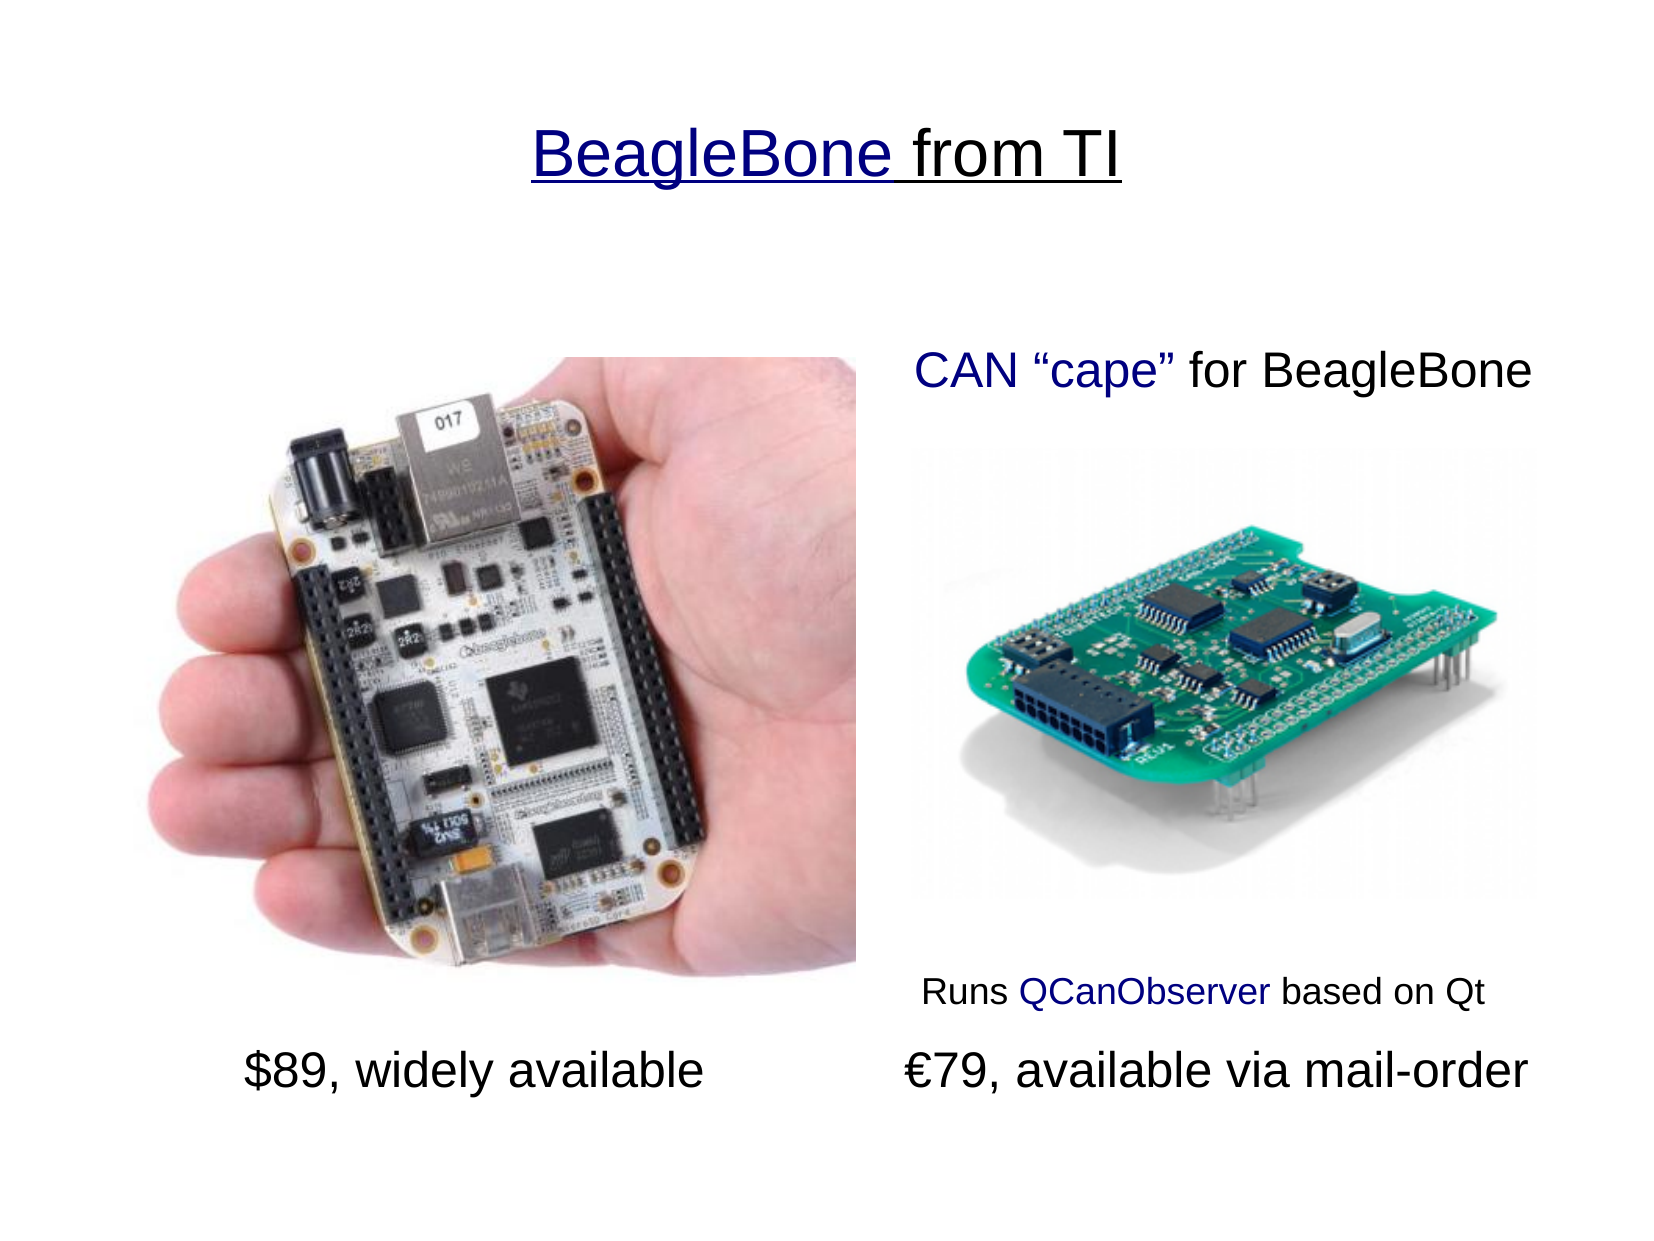

# BeagleBone from TI
CAN “cape” for BeagleBone
€79, available via mail-order
$89, widely available
Runs QCanObserver based on Qt